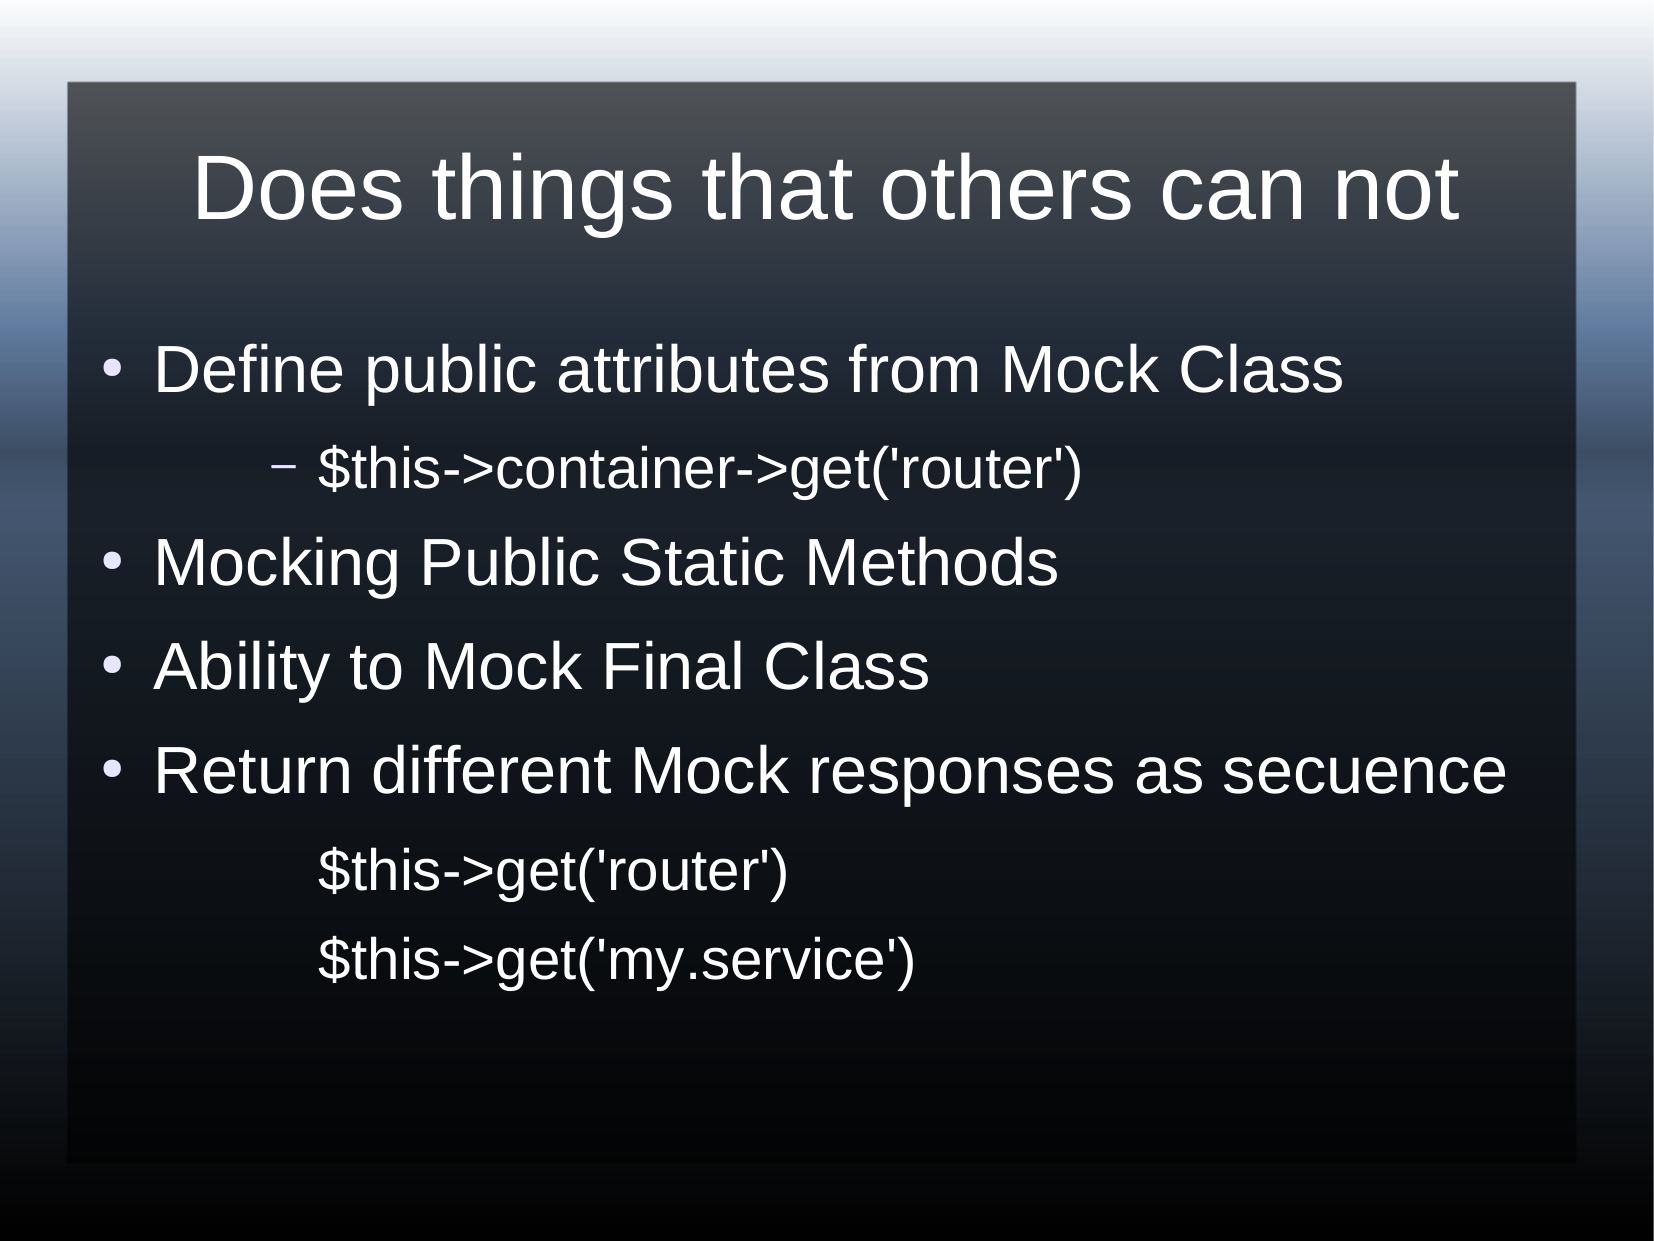

# Does things that others can not
Define public attributes from Mock Class
$this->container->get('router')
Mocking Public Static Methods
Ability to Mock Final Class
Return different Mock responses as secuence
$this->get('router')
$this->get('my.service')